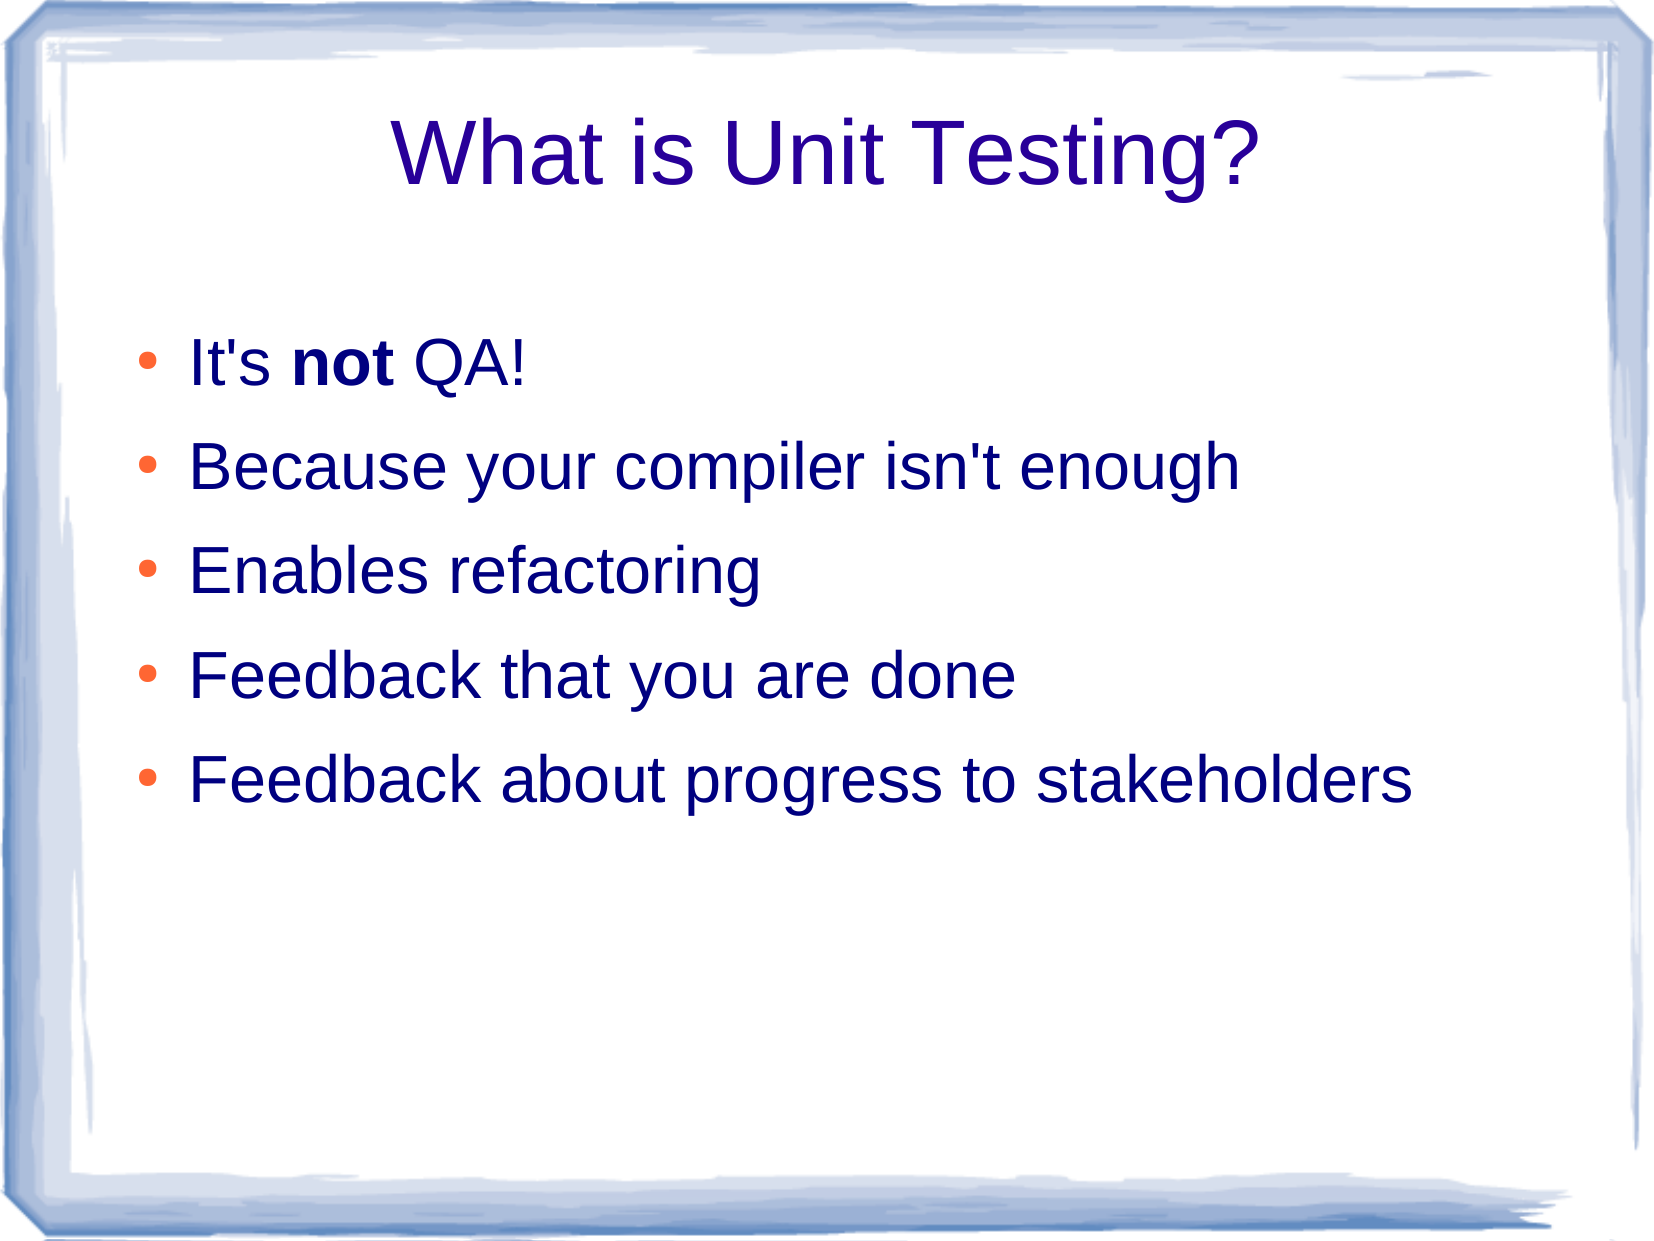

# What is Unit Testing?
It's not QA!
Because your compiler isn't enough
Enables refactoring
Feedback that you are done
Feedback about progress to stakeholders